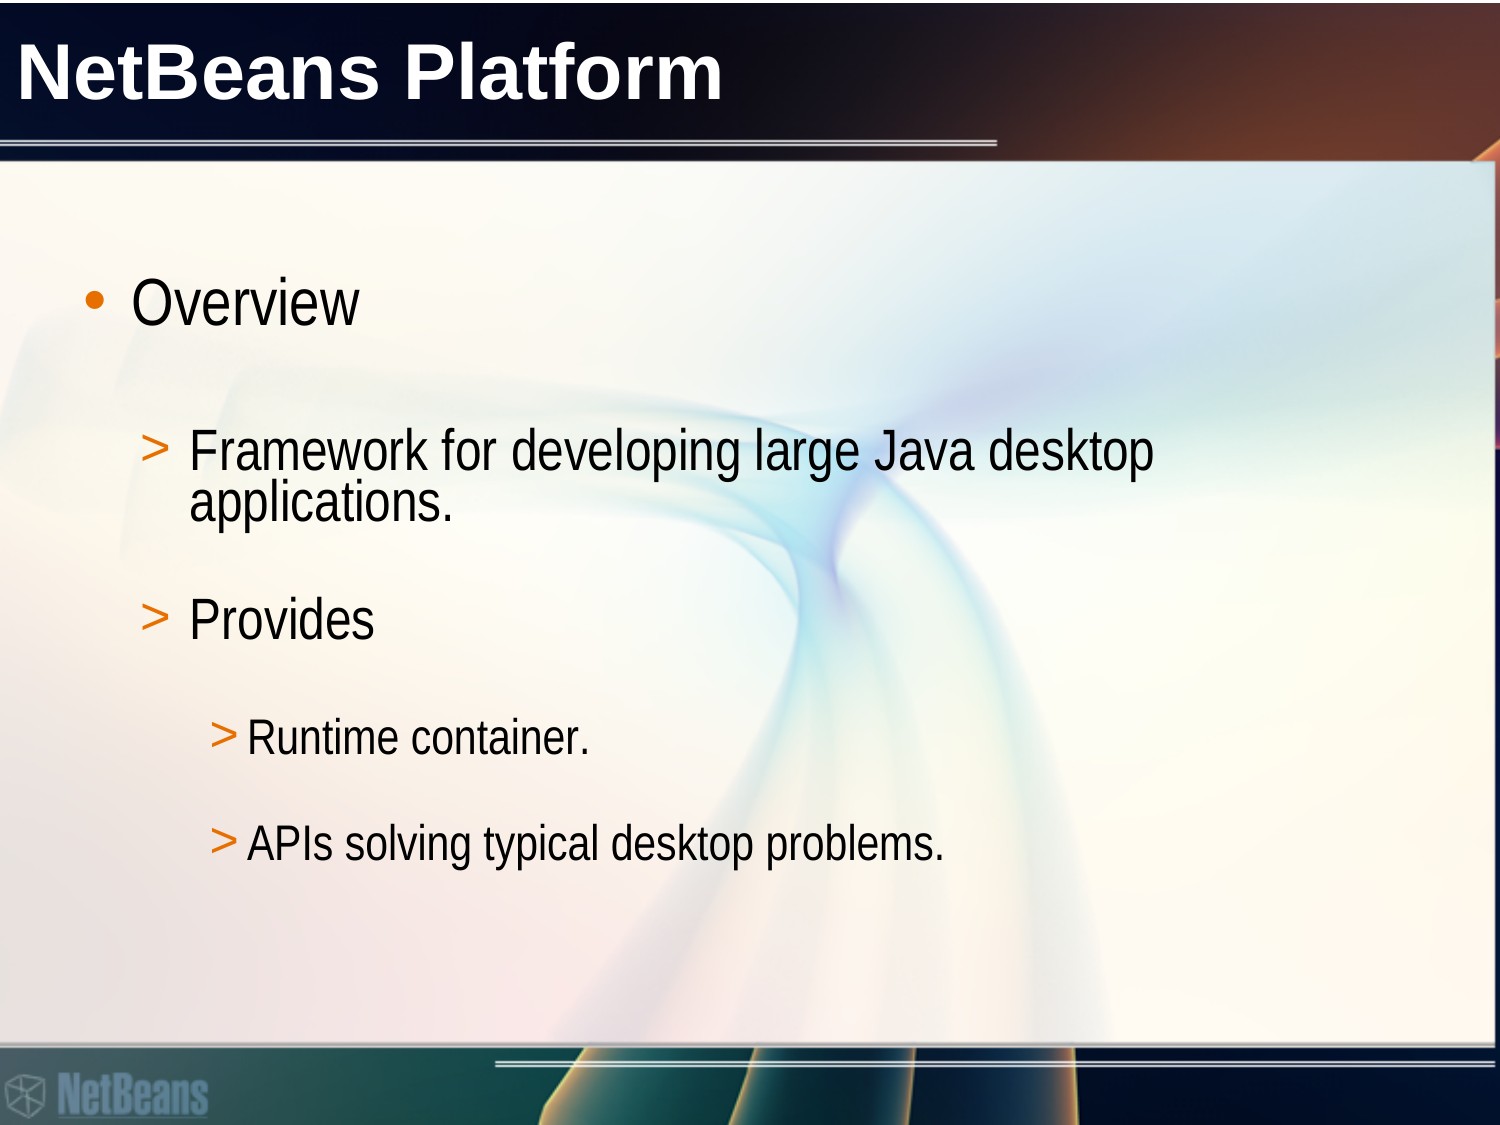

# NetBeans Platform
Overview
Framework for developing large Java desktop applications.
Provides
Runtime container.
APIs solving typical desktop problems.